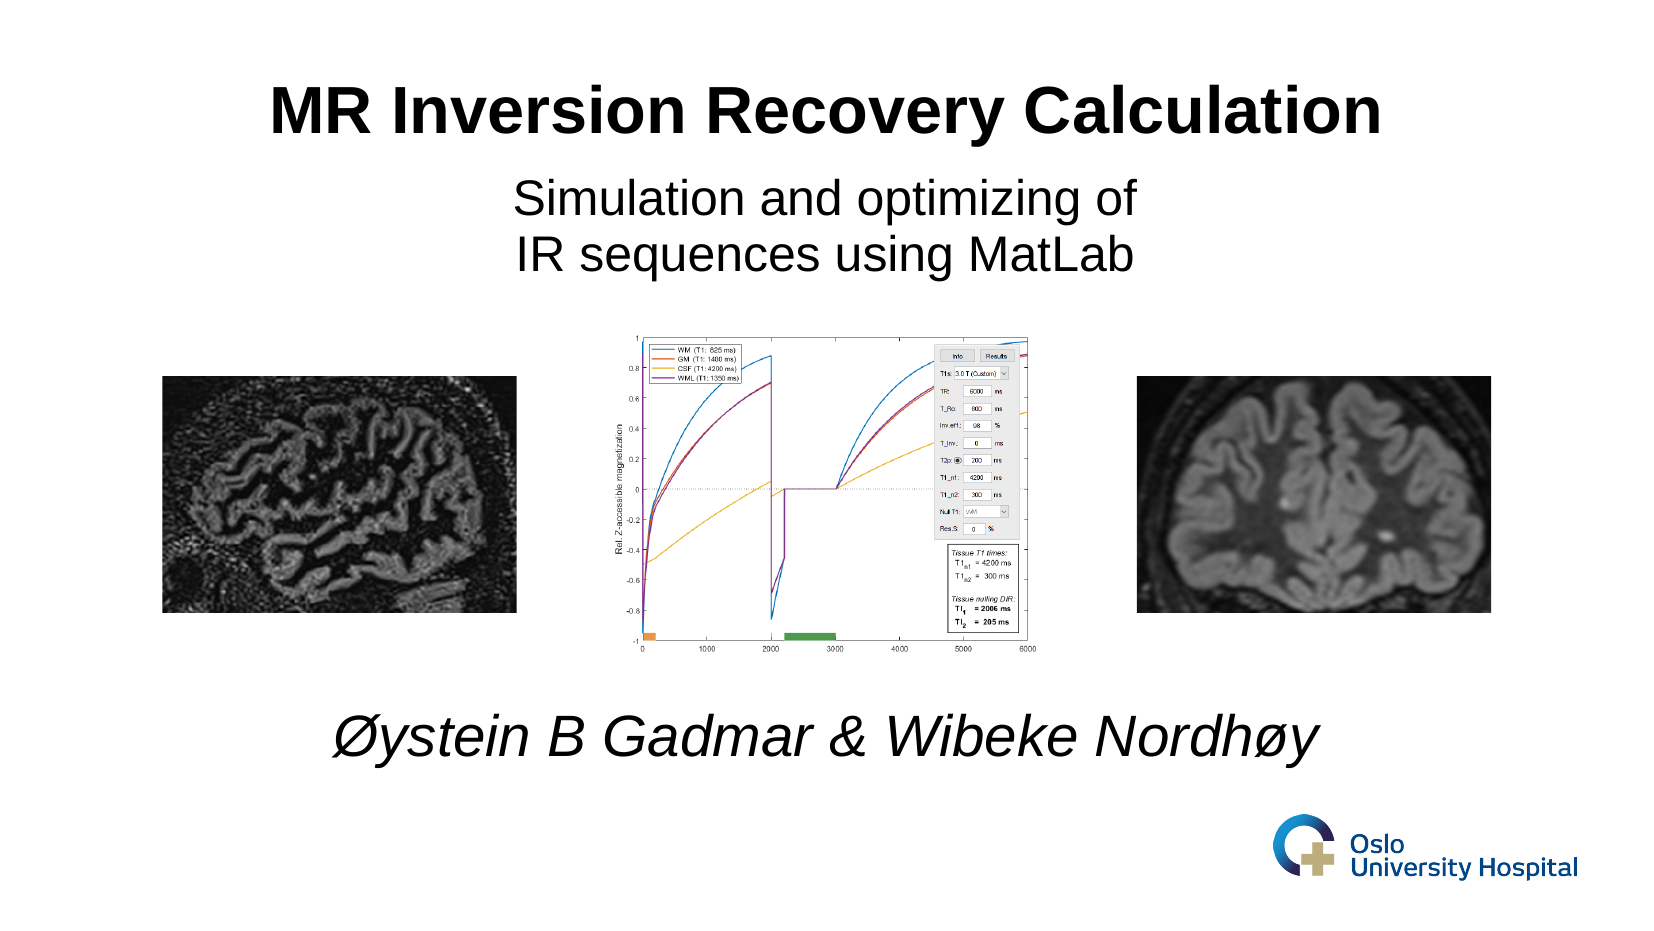

# MR Inversion Recovery Calculation
Simulation and optimizing of
IR sequences using MatLab
Øystein B Gadmar & Wibeke Nordhøy